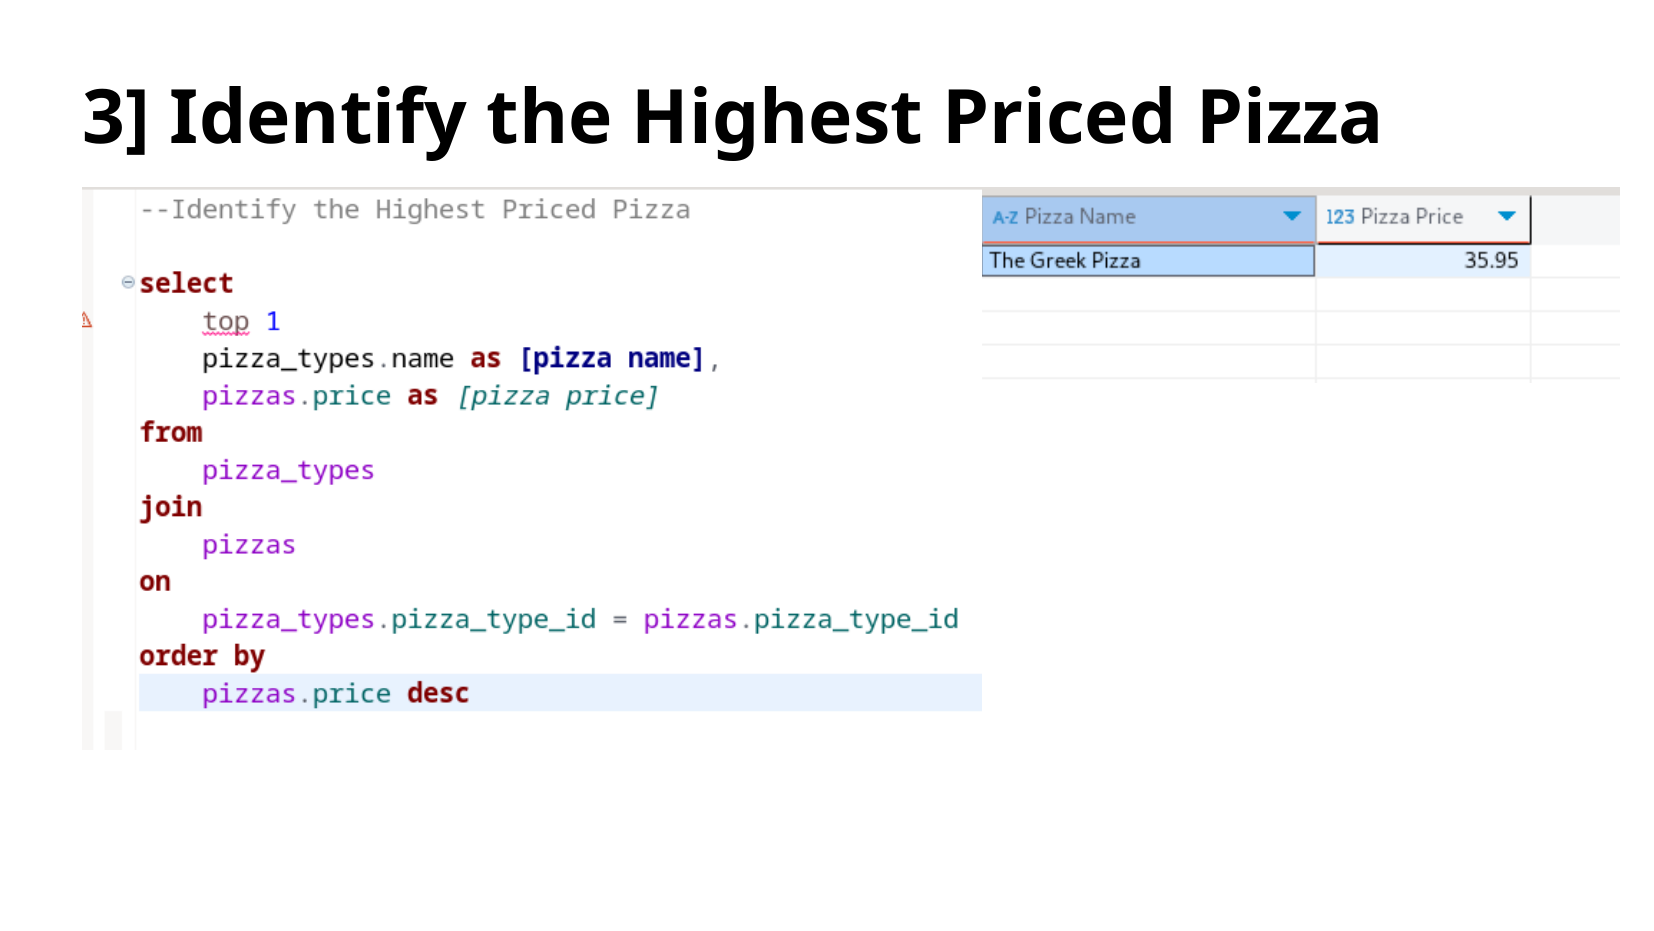

# 3] Identify the Highest Priced Pizza